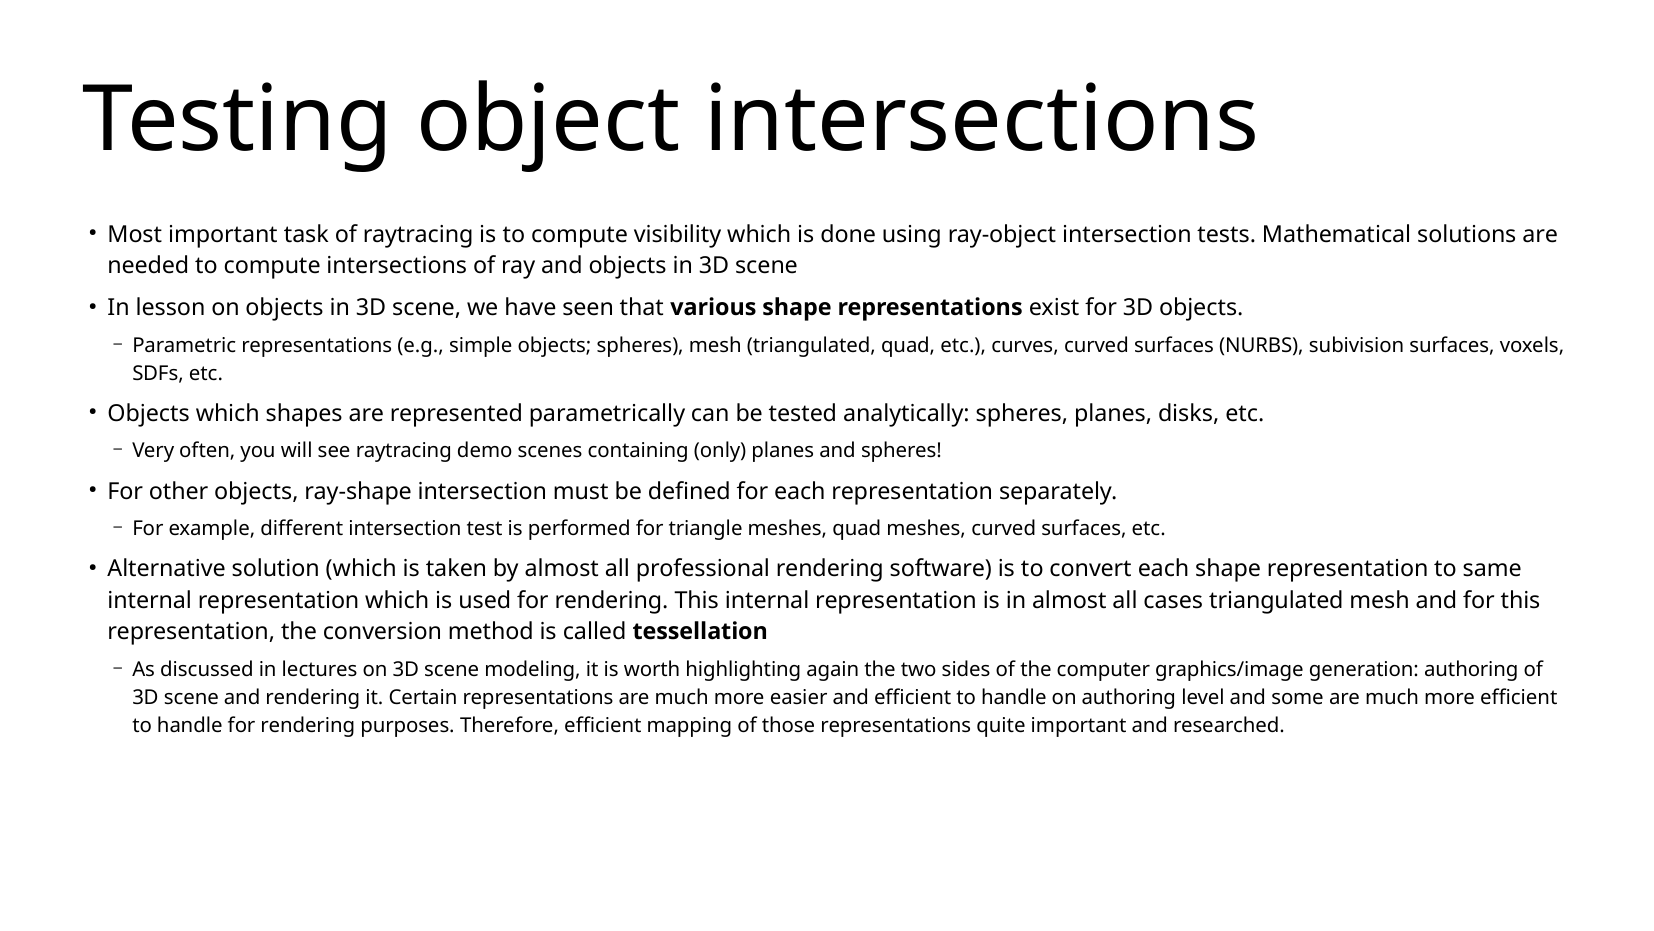

# Testing object intersections
Most important task of raytracing is to compute visibility which is done using ray-object intersection tests. Mathematical solutions are needed to compute intersections of ray and objects in 3D scene
In lesson on objects in 3D scene, we have seen that various shape representations exist for 3D objects.
Parametric representations (e.g., simple objects; spheres), mesh (triangulated, quad, etc.), curves, curved surfaces (NURBS), subivision surfaces, voxels, SDFs, etc.
Objects which shapes are represented parametrically can be tested analytically: spheres, planes, disks, etc.
Very often, you will see raytracing demo scenes containing (only) planes and spheres!
For other objects, ray-shape intersection must be defined for each representation separately.
For example, different intersection test is performed for triangle meshes, quad meshes, curved surfaces, etc.
Alternative solution (which is taken by almost all professional rendering software) is to convert each shape representation to same internal representation which is used for rendering. This internal representation is in almost all cases triangulated mesh and for this representation, the conversion method is called tessellation
As discussed in lectures on 3D scene modeling, it is worth highlighting again the two sides of the computer graphics/image generation: authoring of 3D scene and rendering it. Certain representations are much more easier and efficient to handle on authoring level and some are much more efficient to handle for rendering purposes. Therefore, efficient mapping of those representations quite important and researched.